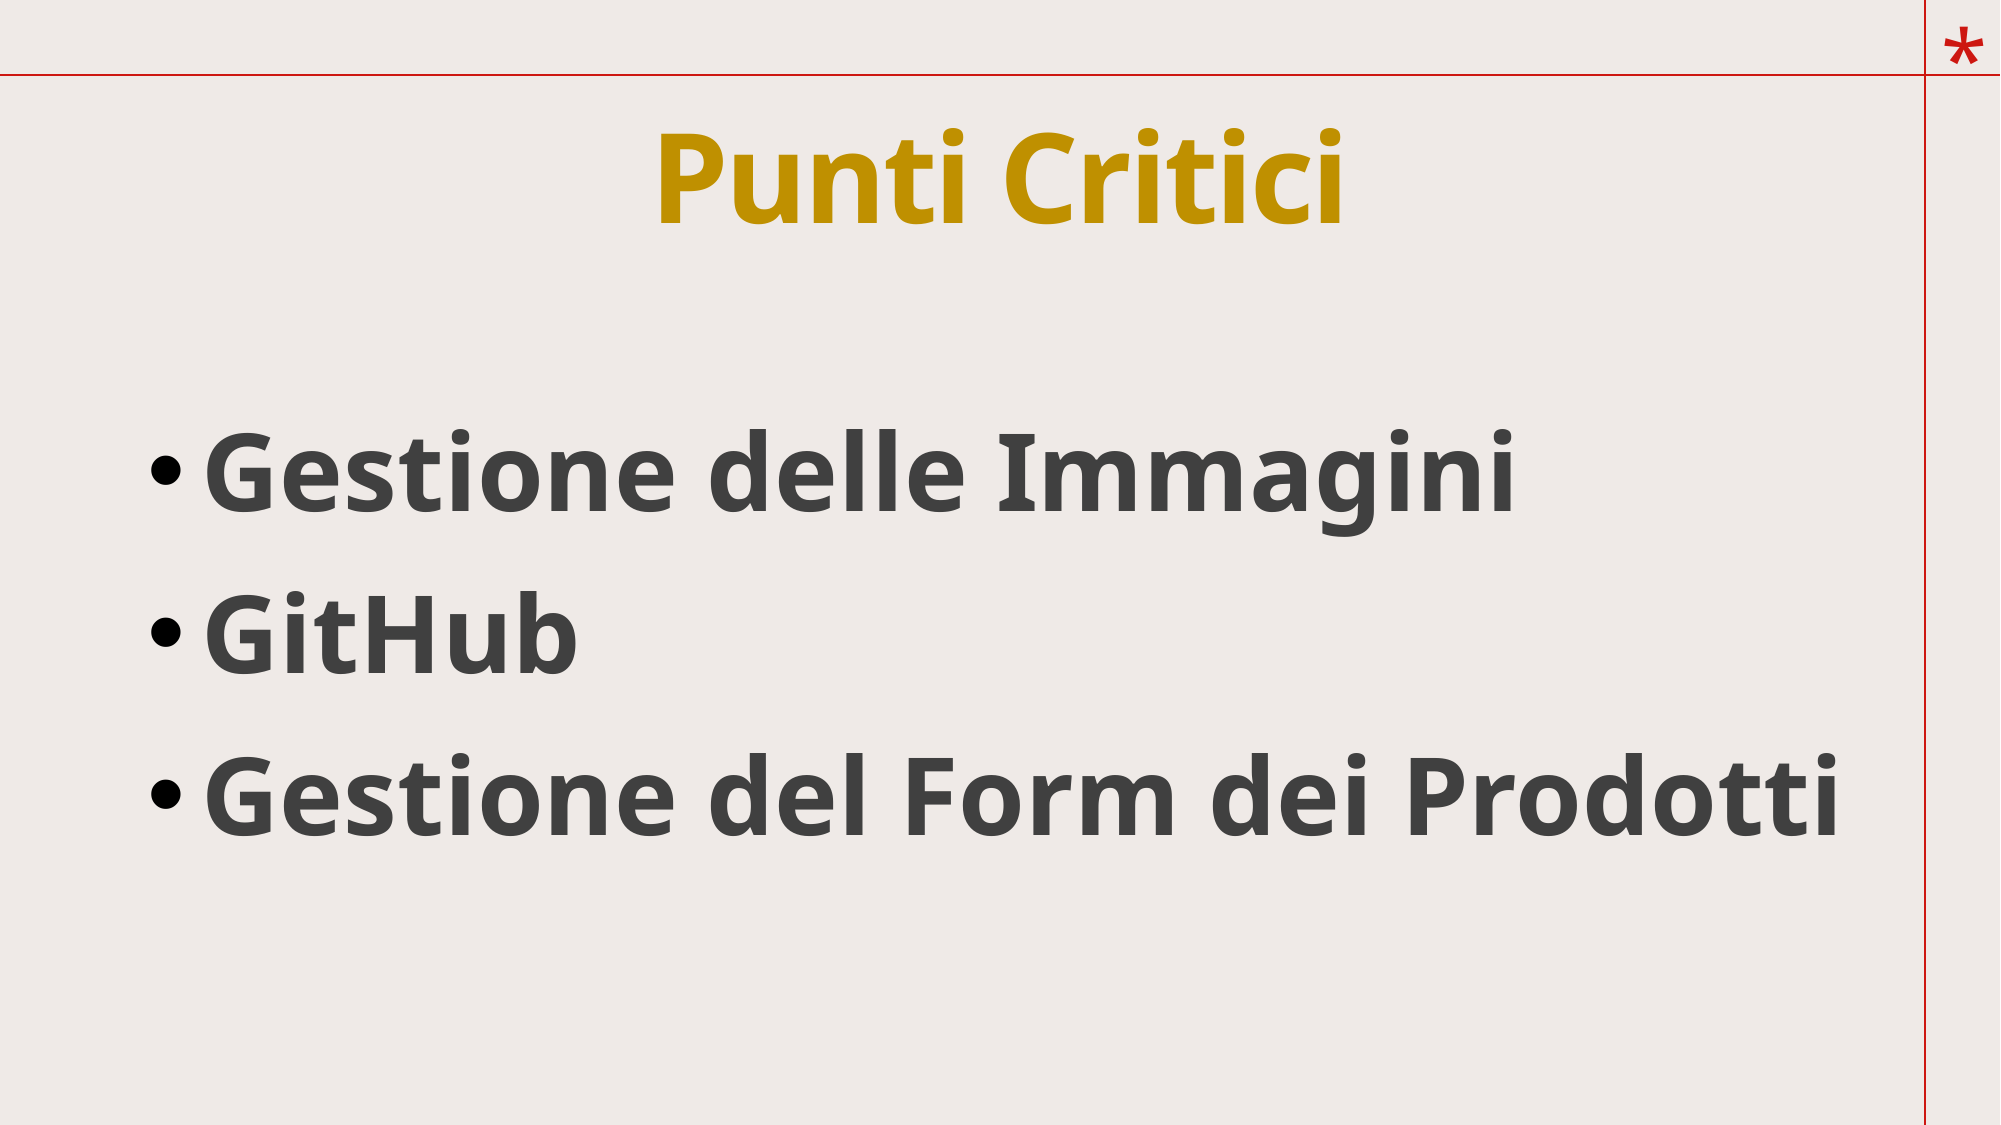

# Punti Critici
Gestione delle Immagini
GitHub
Gestione del Form dei Prodotti